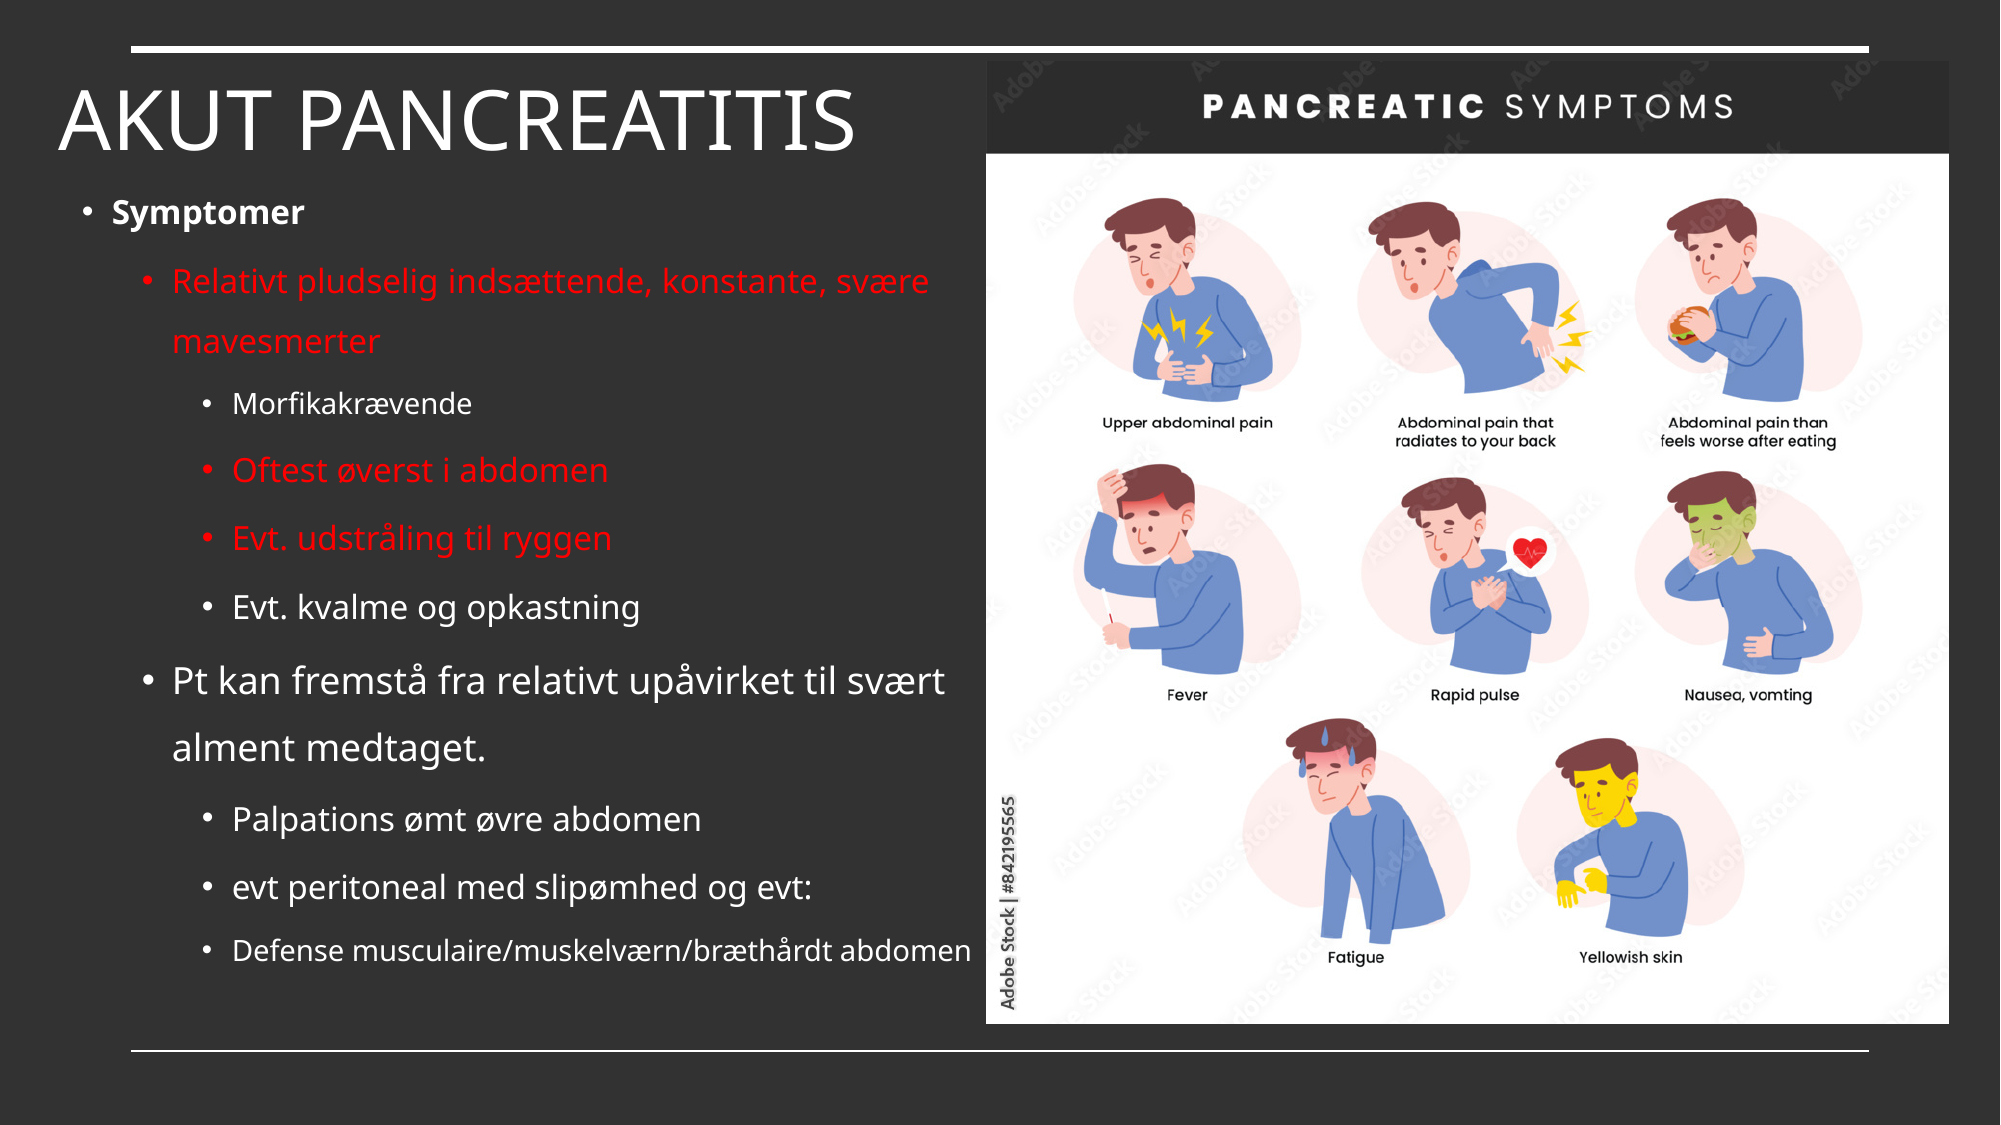

# Akut pancreatitis
Symptomer
Relativt pludselig indsættende, konstante, svære mavesmerter
Morfikakrævende
Oftest øverst i abdomen
Evt. udstråling til ryggen
Evt. kvalme og opkastning
Pt kan fremstå fra relativt upåvirket til svært alment medtaget.
Palpations ømt øvre abdomen
evt peritoneal med slipømhed og evt:
Defense musculaire/muskelværn/bræthårdt abdomen